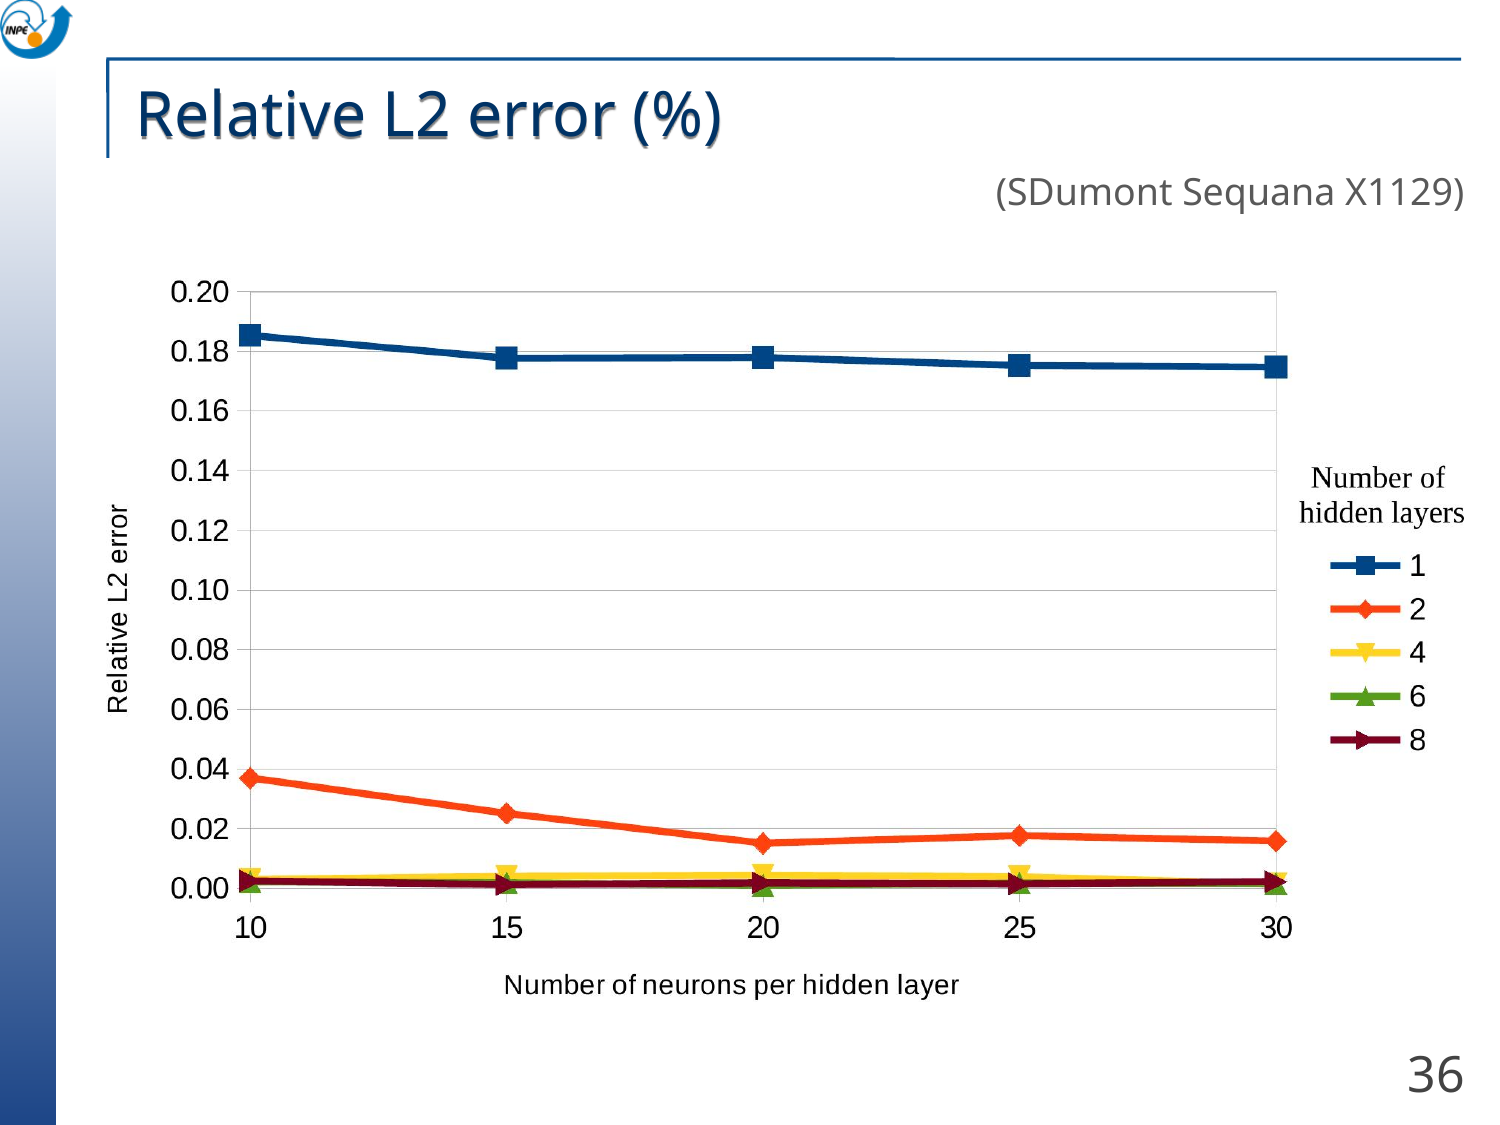

# Relative L2 error (%)
(SDumont Sequana X1129)